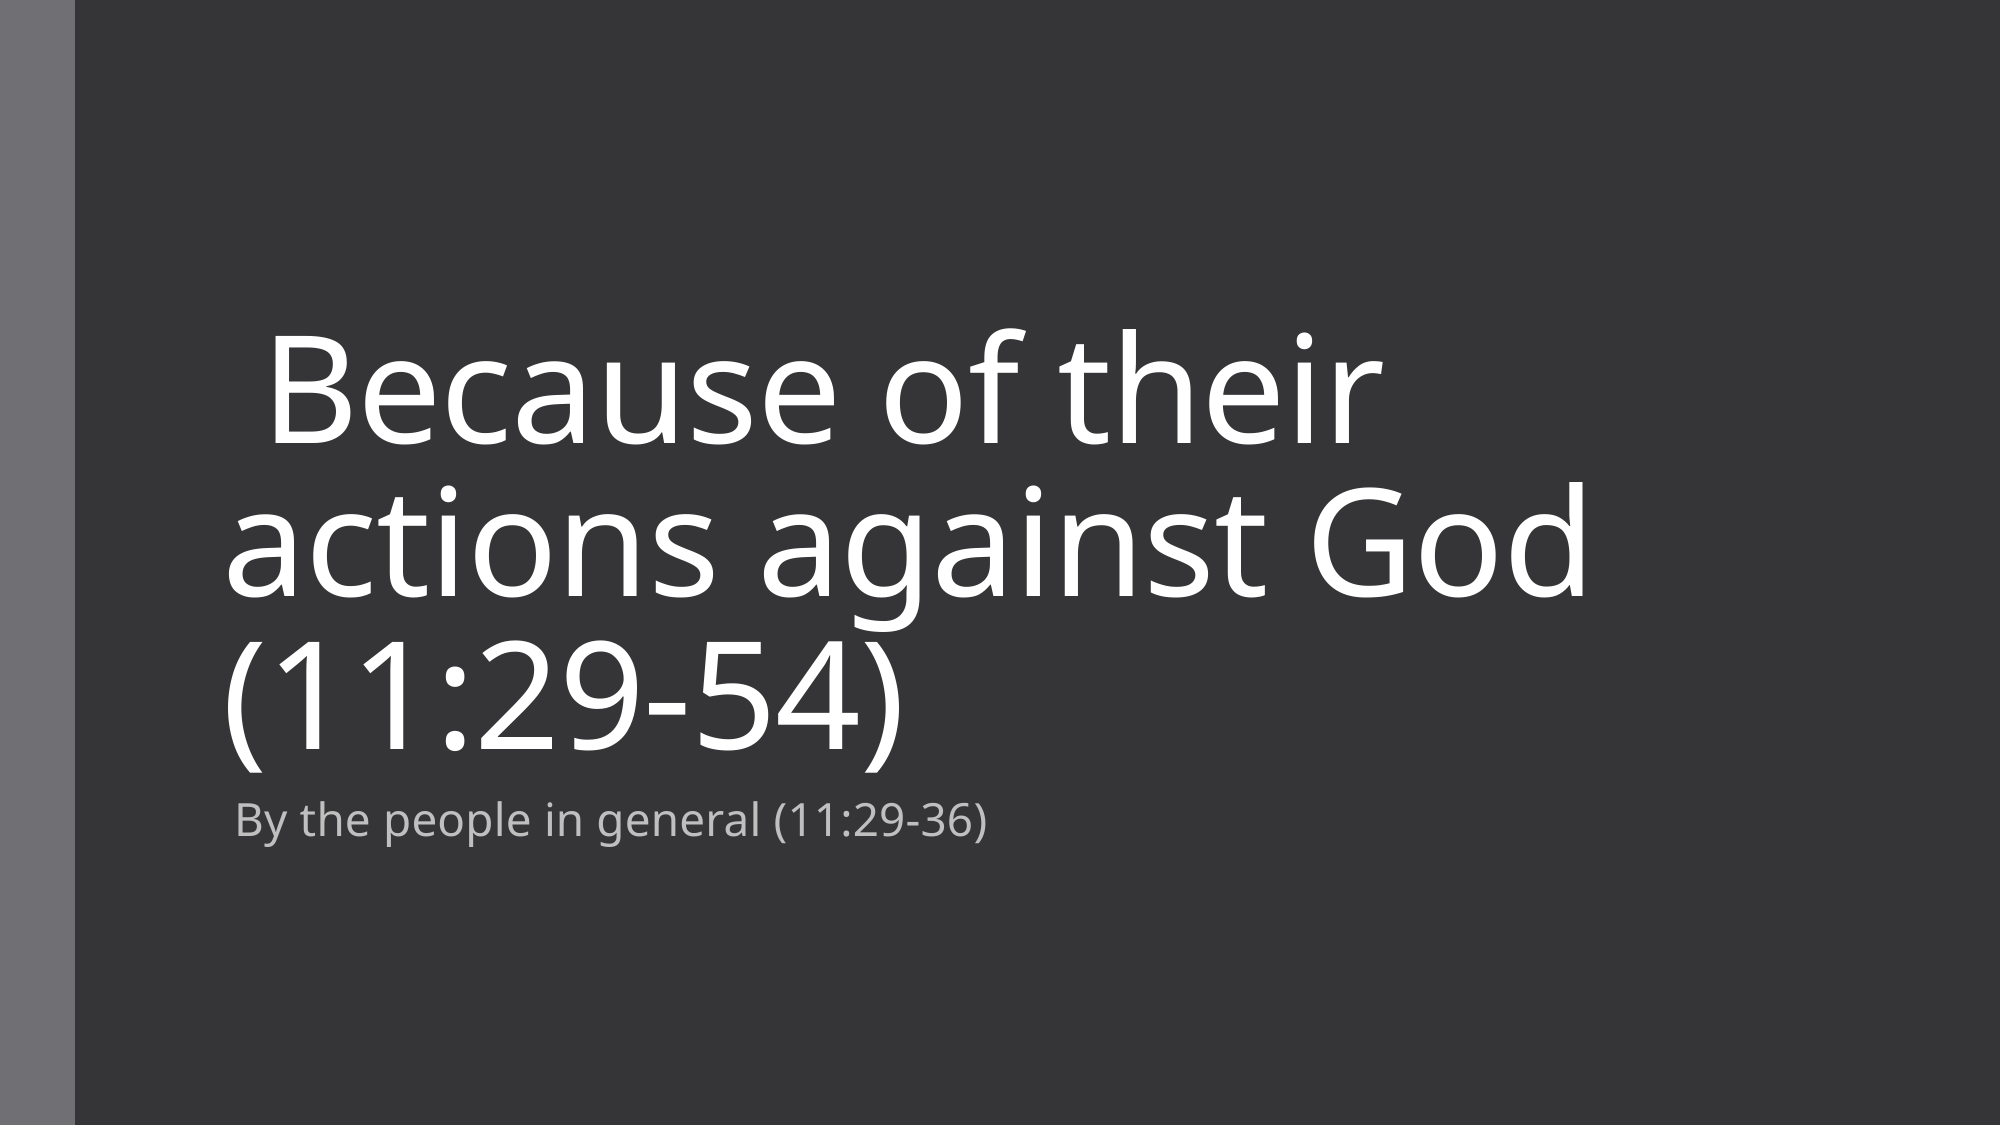

# Because of their actions against God (11:29-54)
 By the people in general (11:29-36)